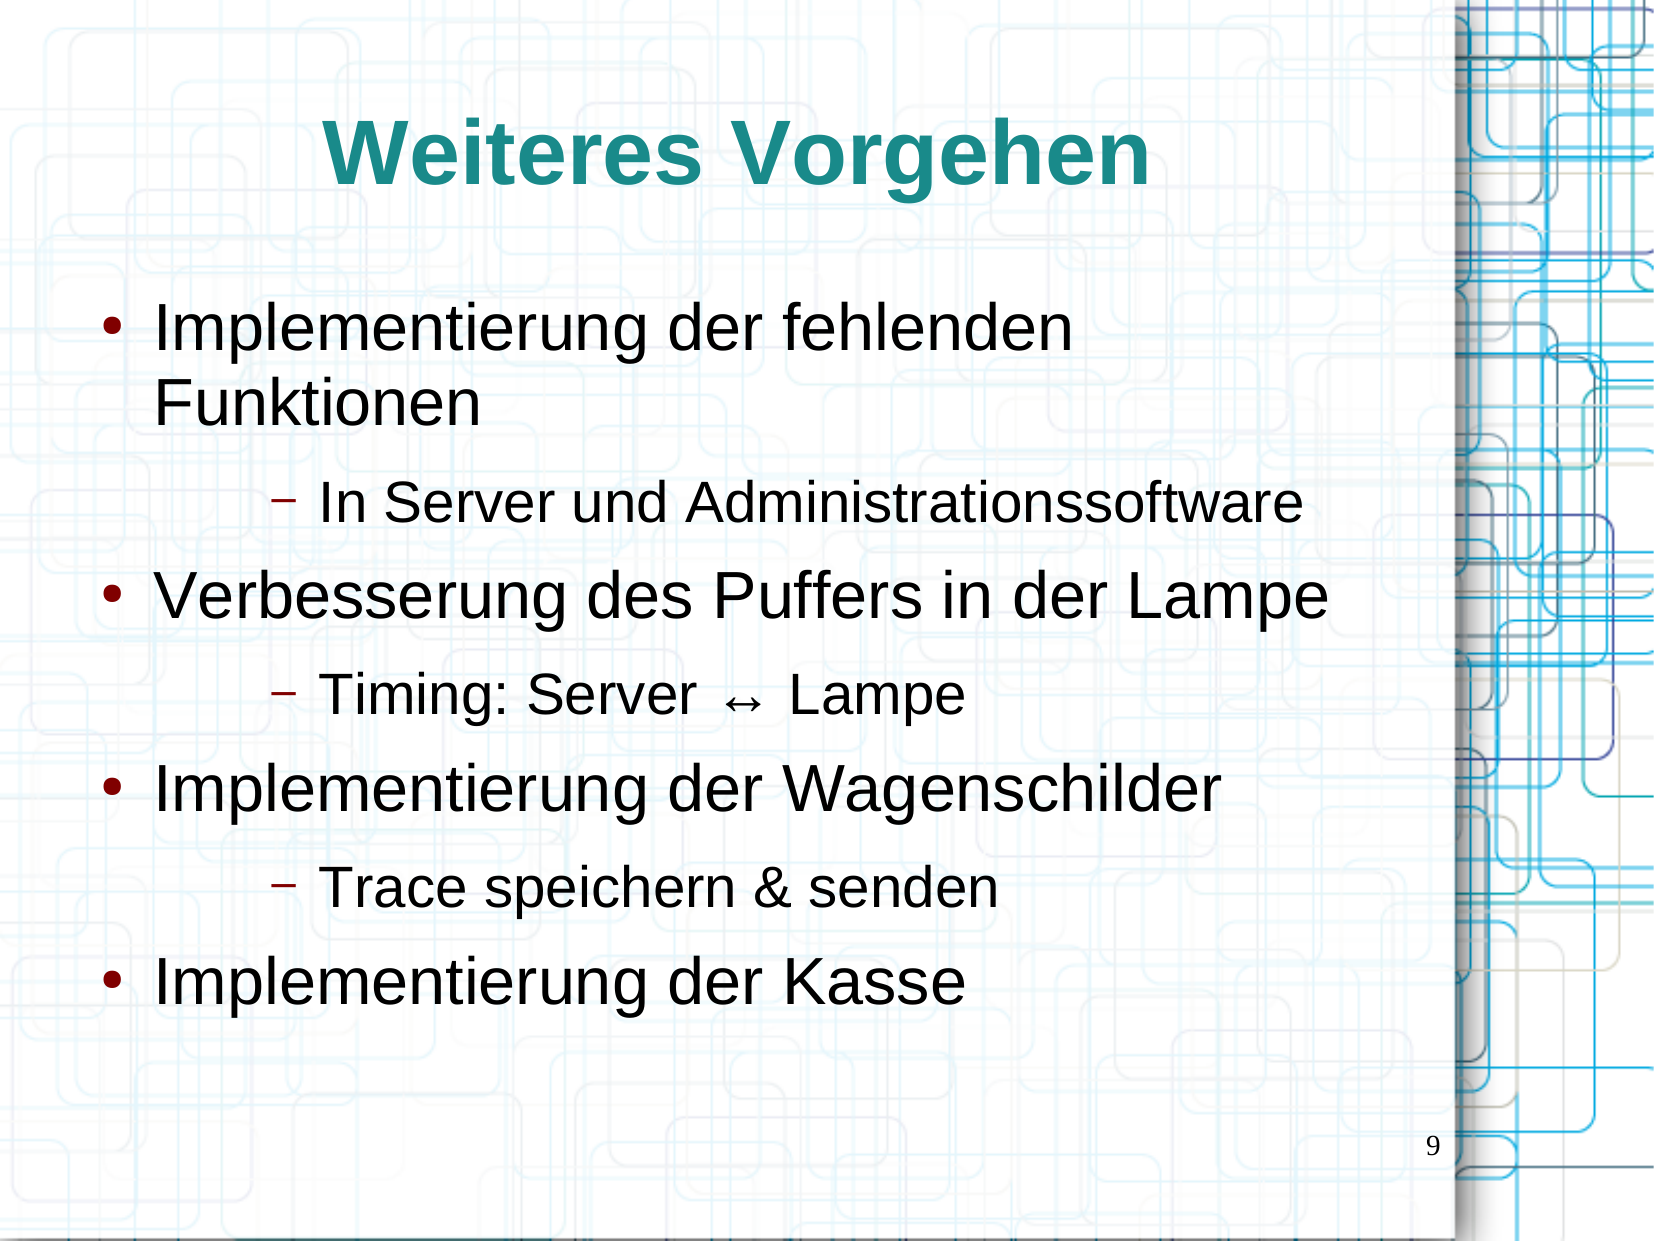

# Weiteres Vorgehen
Implementierung der fehlenden Funktionen
In Server und Administrationssoftware
Verbesserung des Puffers in der Lampe
Timing: Server ↔ Lampe
Implementierung der Wagenschilder
Trace speichern & senden
Implementierung der Kasse
9